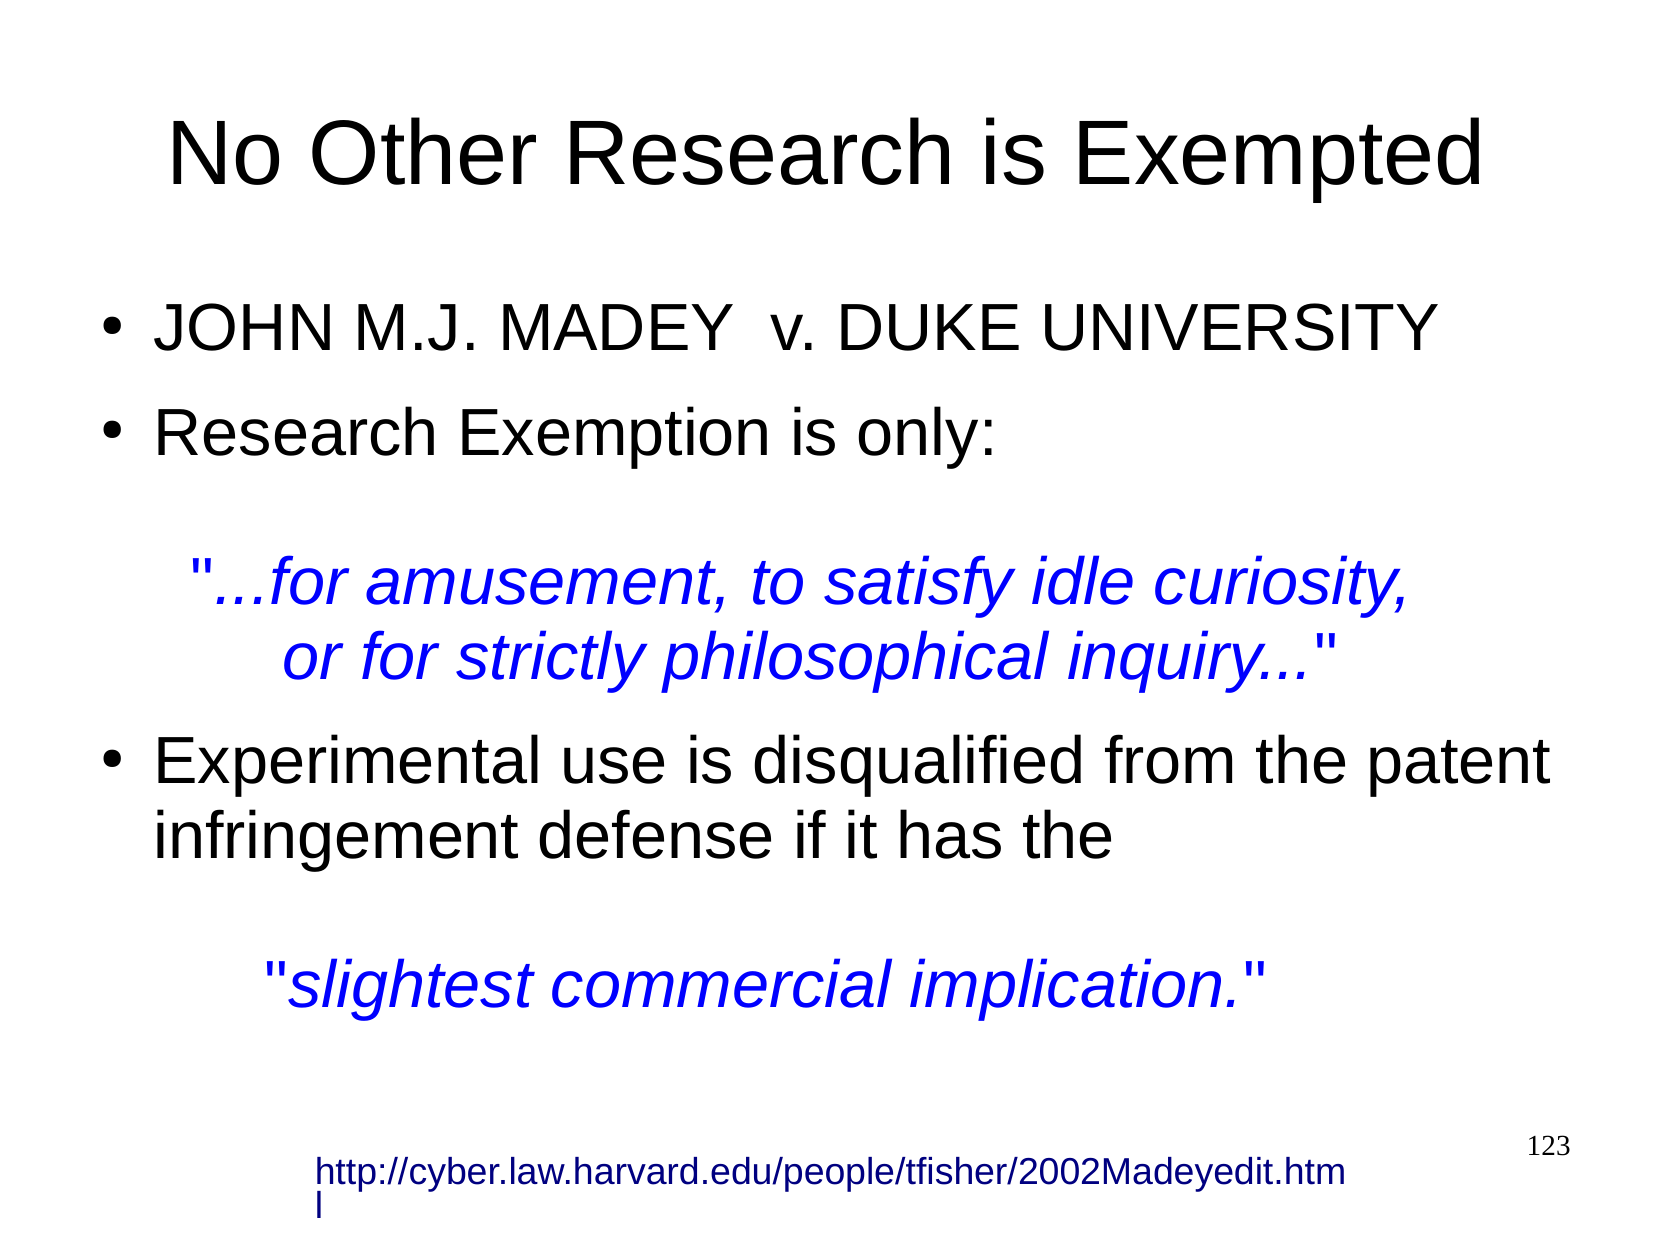

# No Other Research is Exempted
JOHN M.J. MADEY v. DUKE UNIVERSITY
Research Exemption is only:
 "...for amusement, to satisfy idle curiosity,
 or for strictly philosophical inquiry..."
Experimental use is disqualified from the patent infringement defense if it has the
 "slightest commercial implication."
123
http://cyber.law.harvard.edu/people/tfisher/2002Madeyedit.html